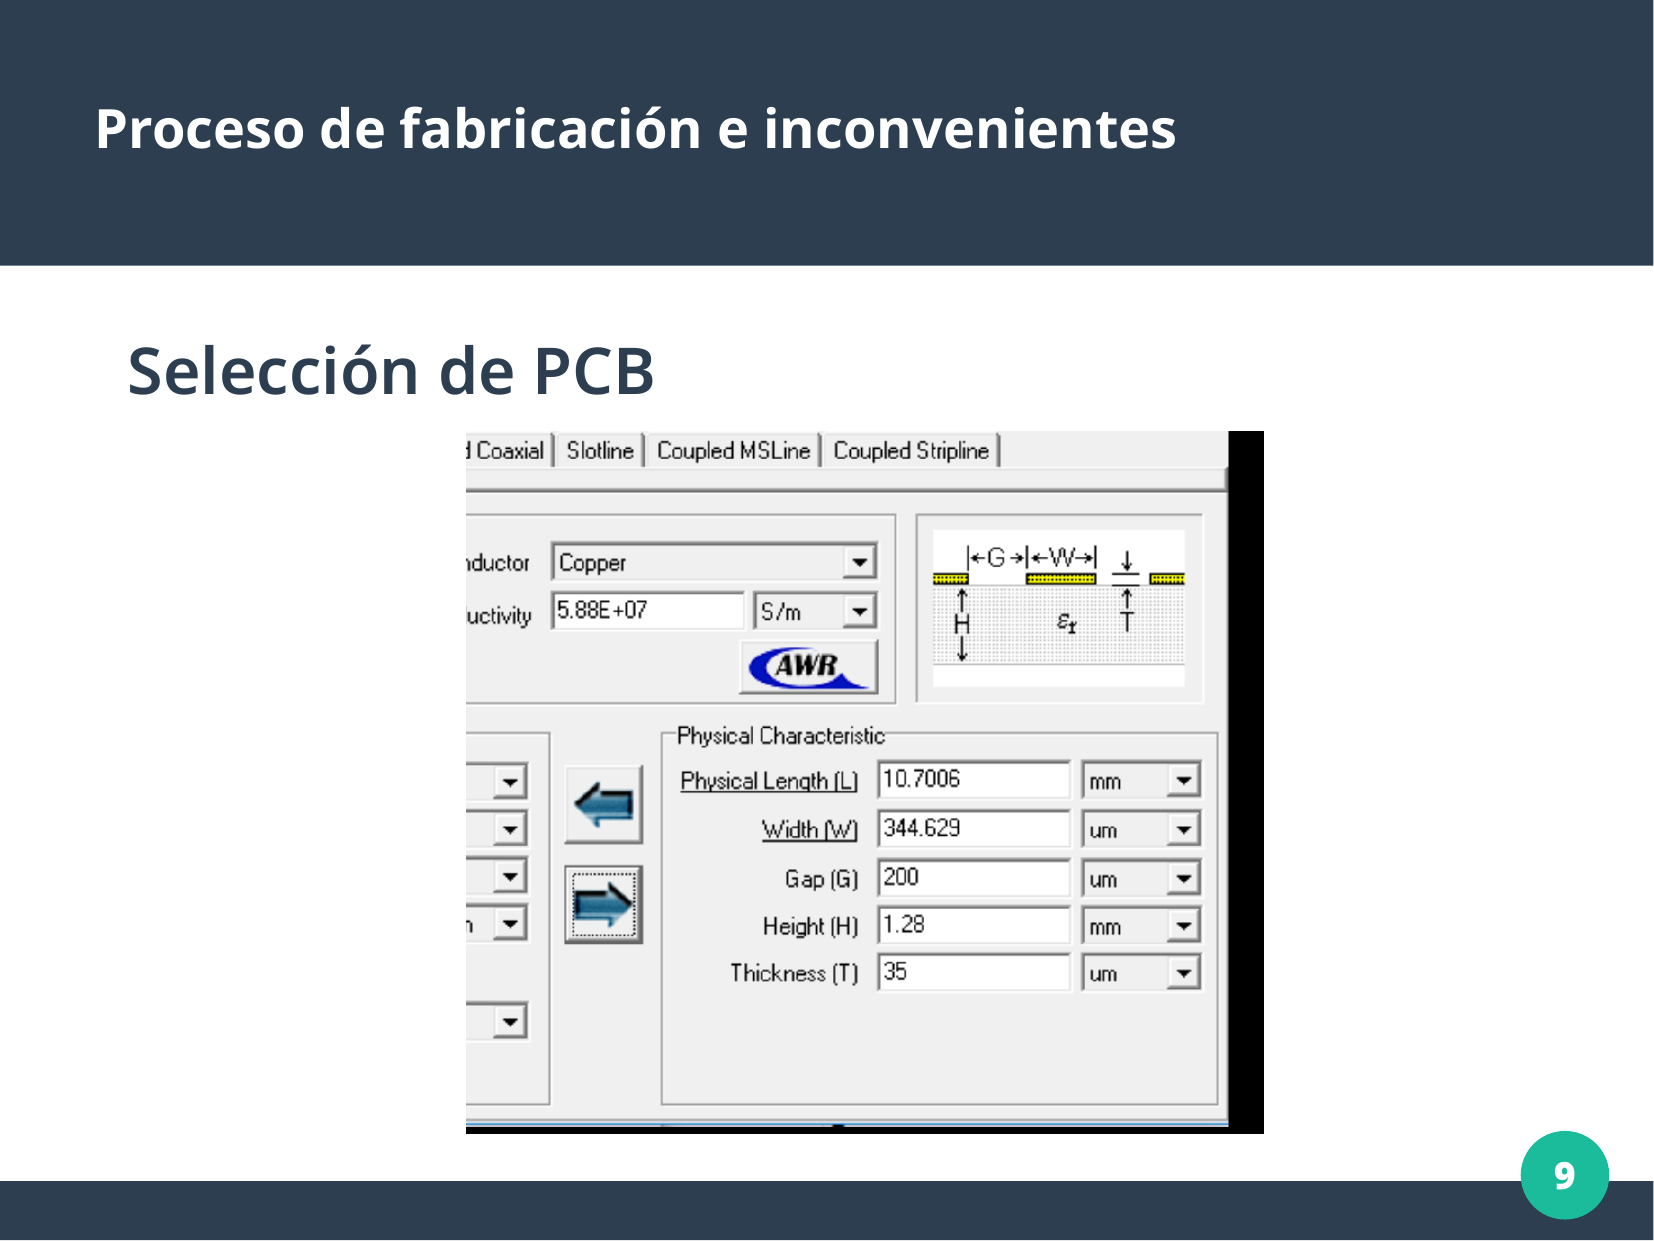

# Proceso de fabricación e inconvenientes
Selección de PCB
9